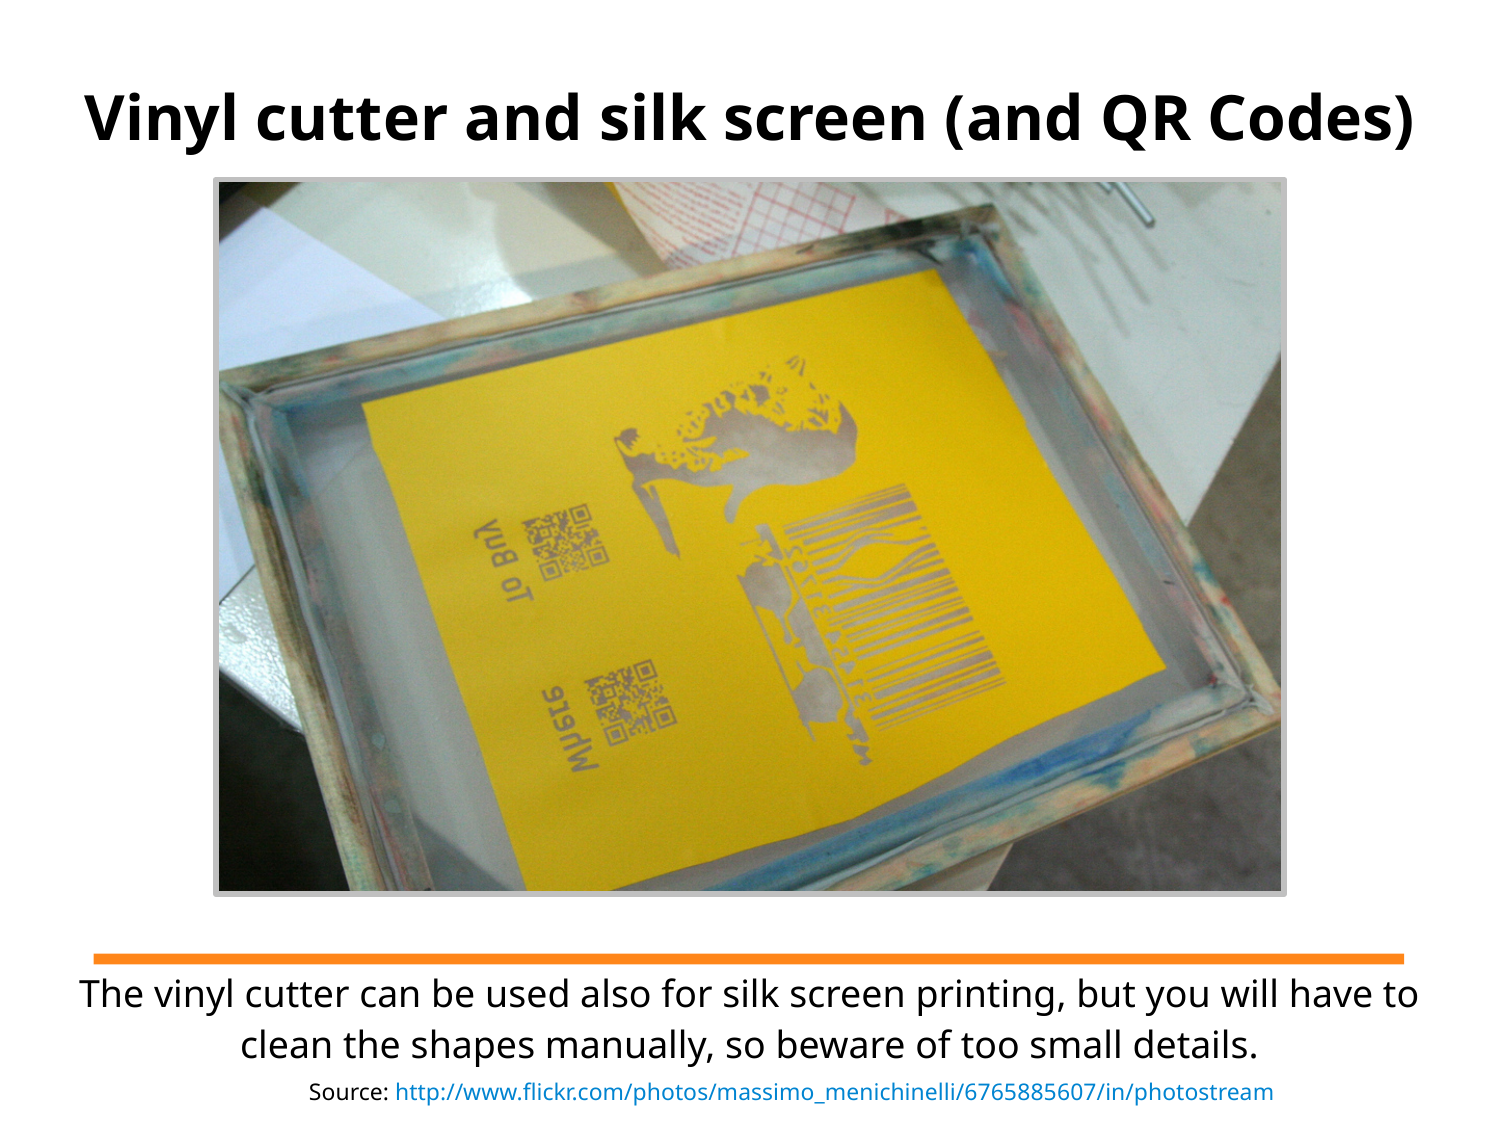

# Vinyl cutter and silk screen (and QR Codes)
The vinyl cutter can be used also for silk screen printing, but you will have to clean the shapes manually, so beware of too small details.
Source: http://www.flickr.com/photos/massimo_menichinelli/6765885607/in/photostream